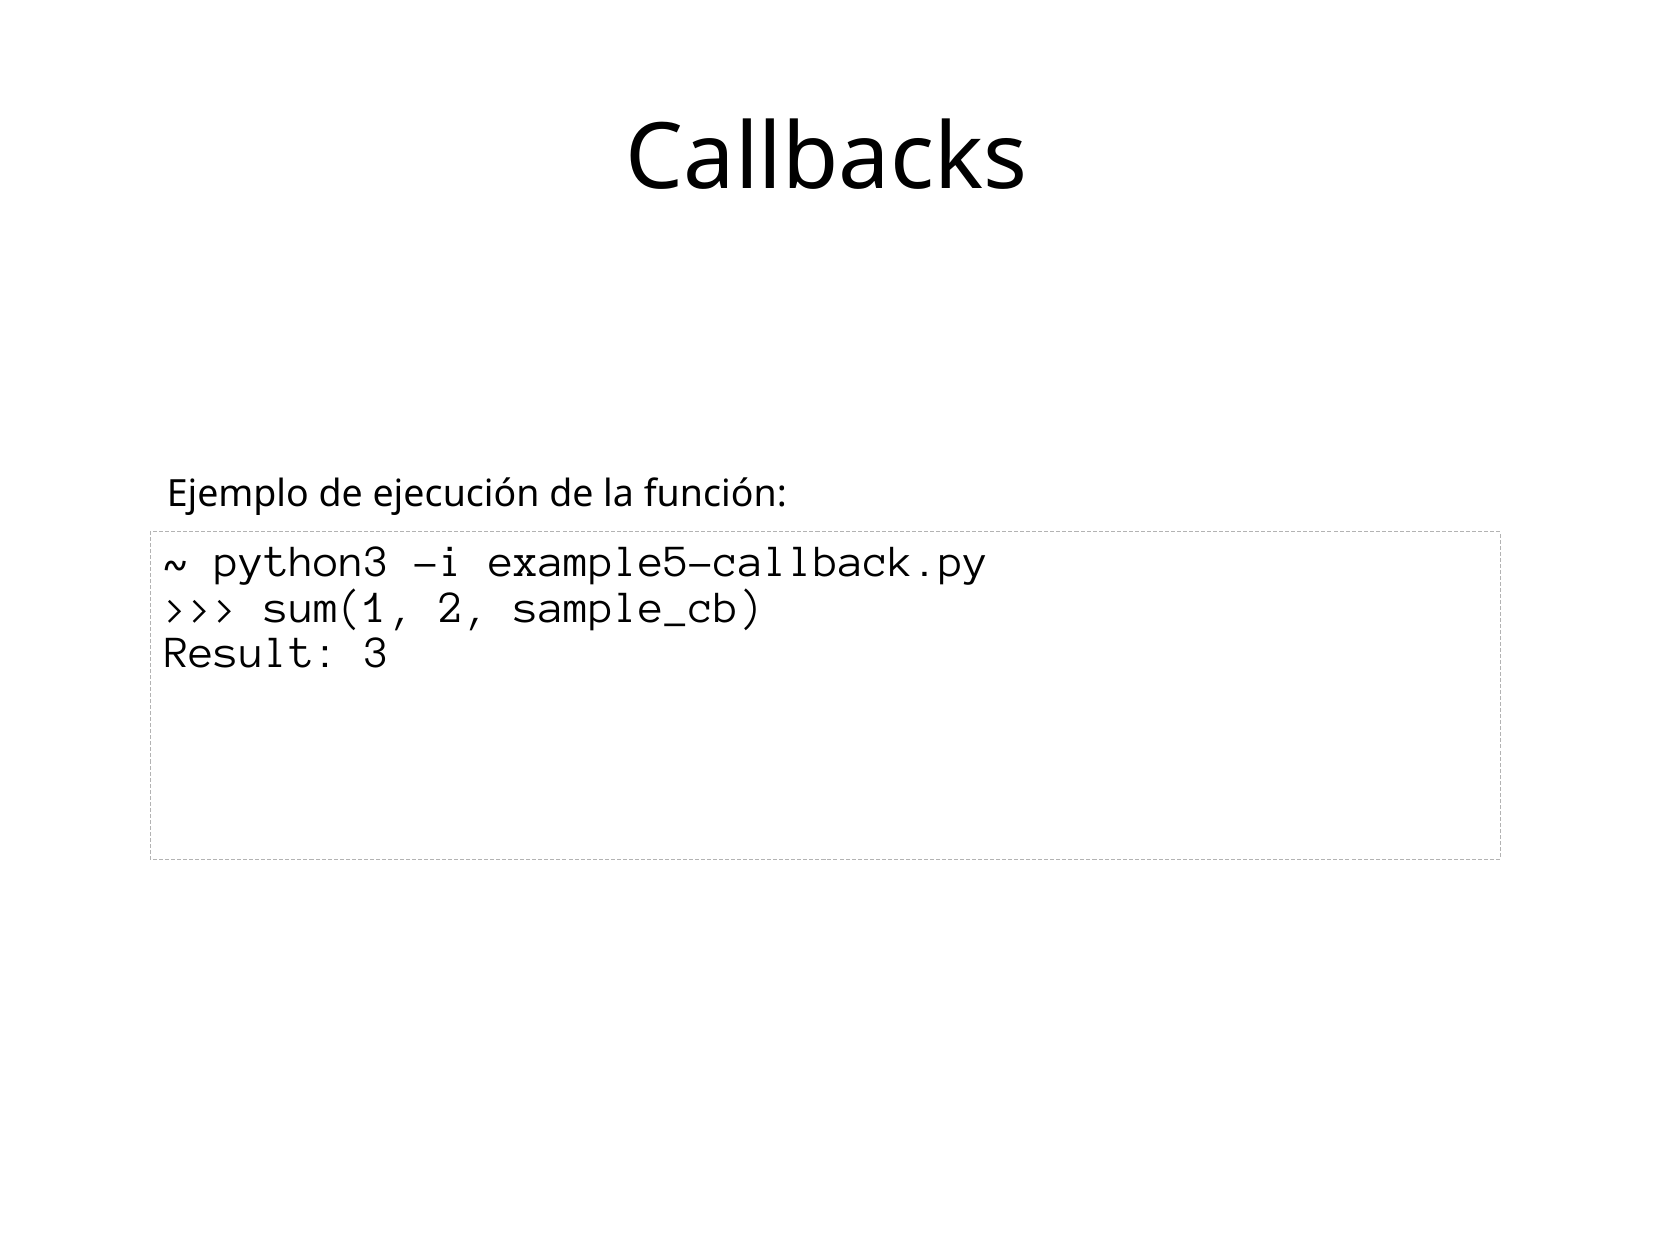

# Callbacks
Ejemplo de ejecución de la función:
~ python3 -i example5-callback.py
>>> sum(1, 2, sample_cb)
Result: 3